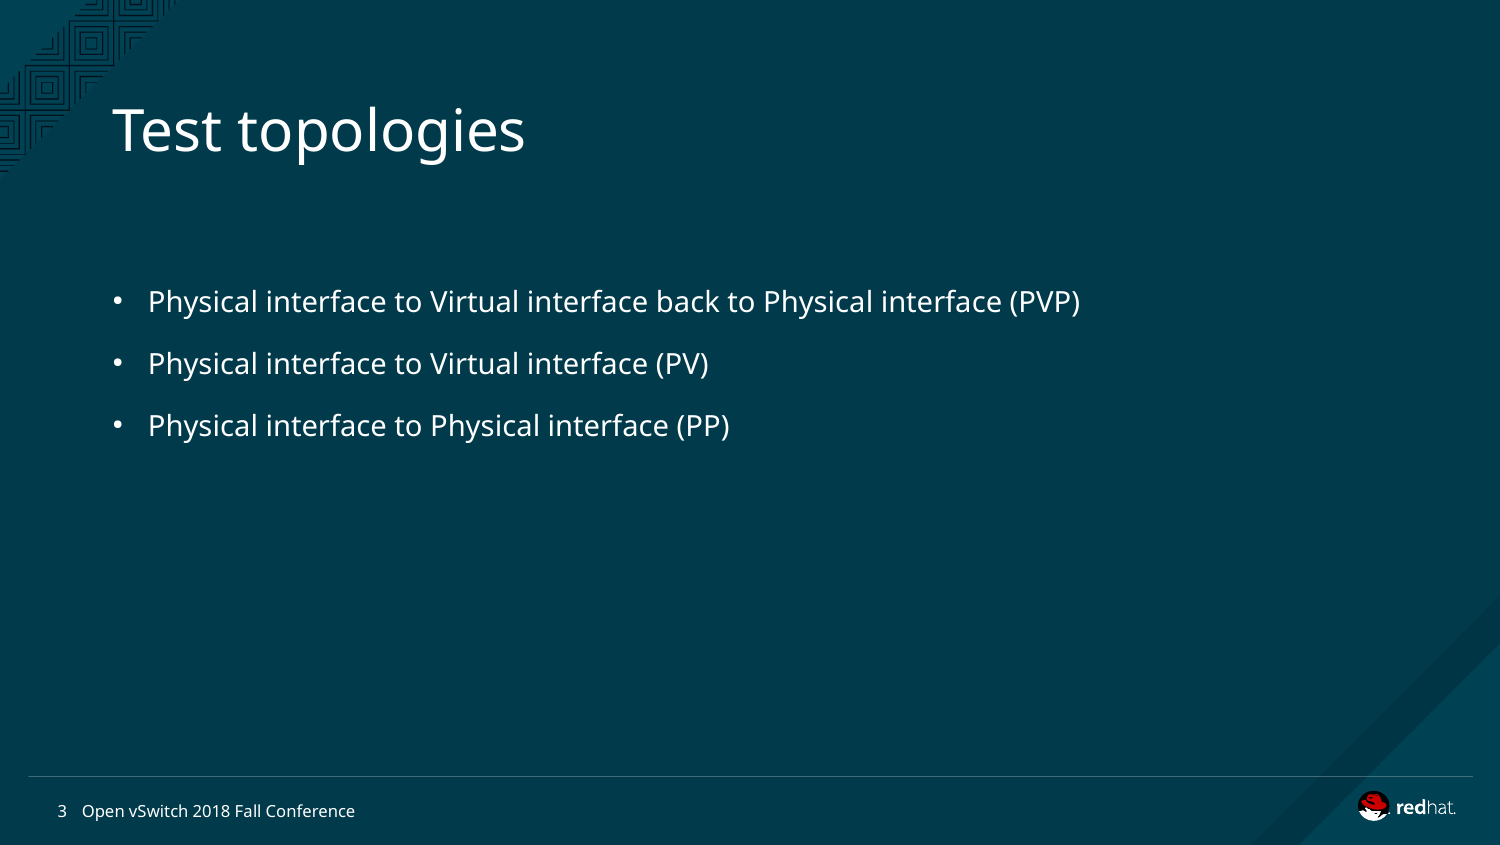

# Test topologies
Physical interface to Virtual interface back to Physical interface (PVP)
Physical interface to Virtual interface (PV)
Physical interface to Physical interface (PP)
3
Open vSwitch 2018 Fall Conference